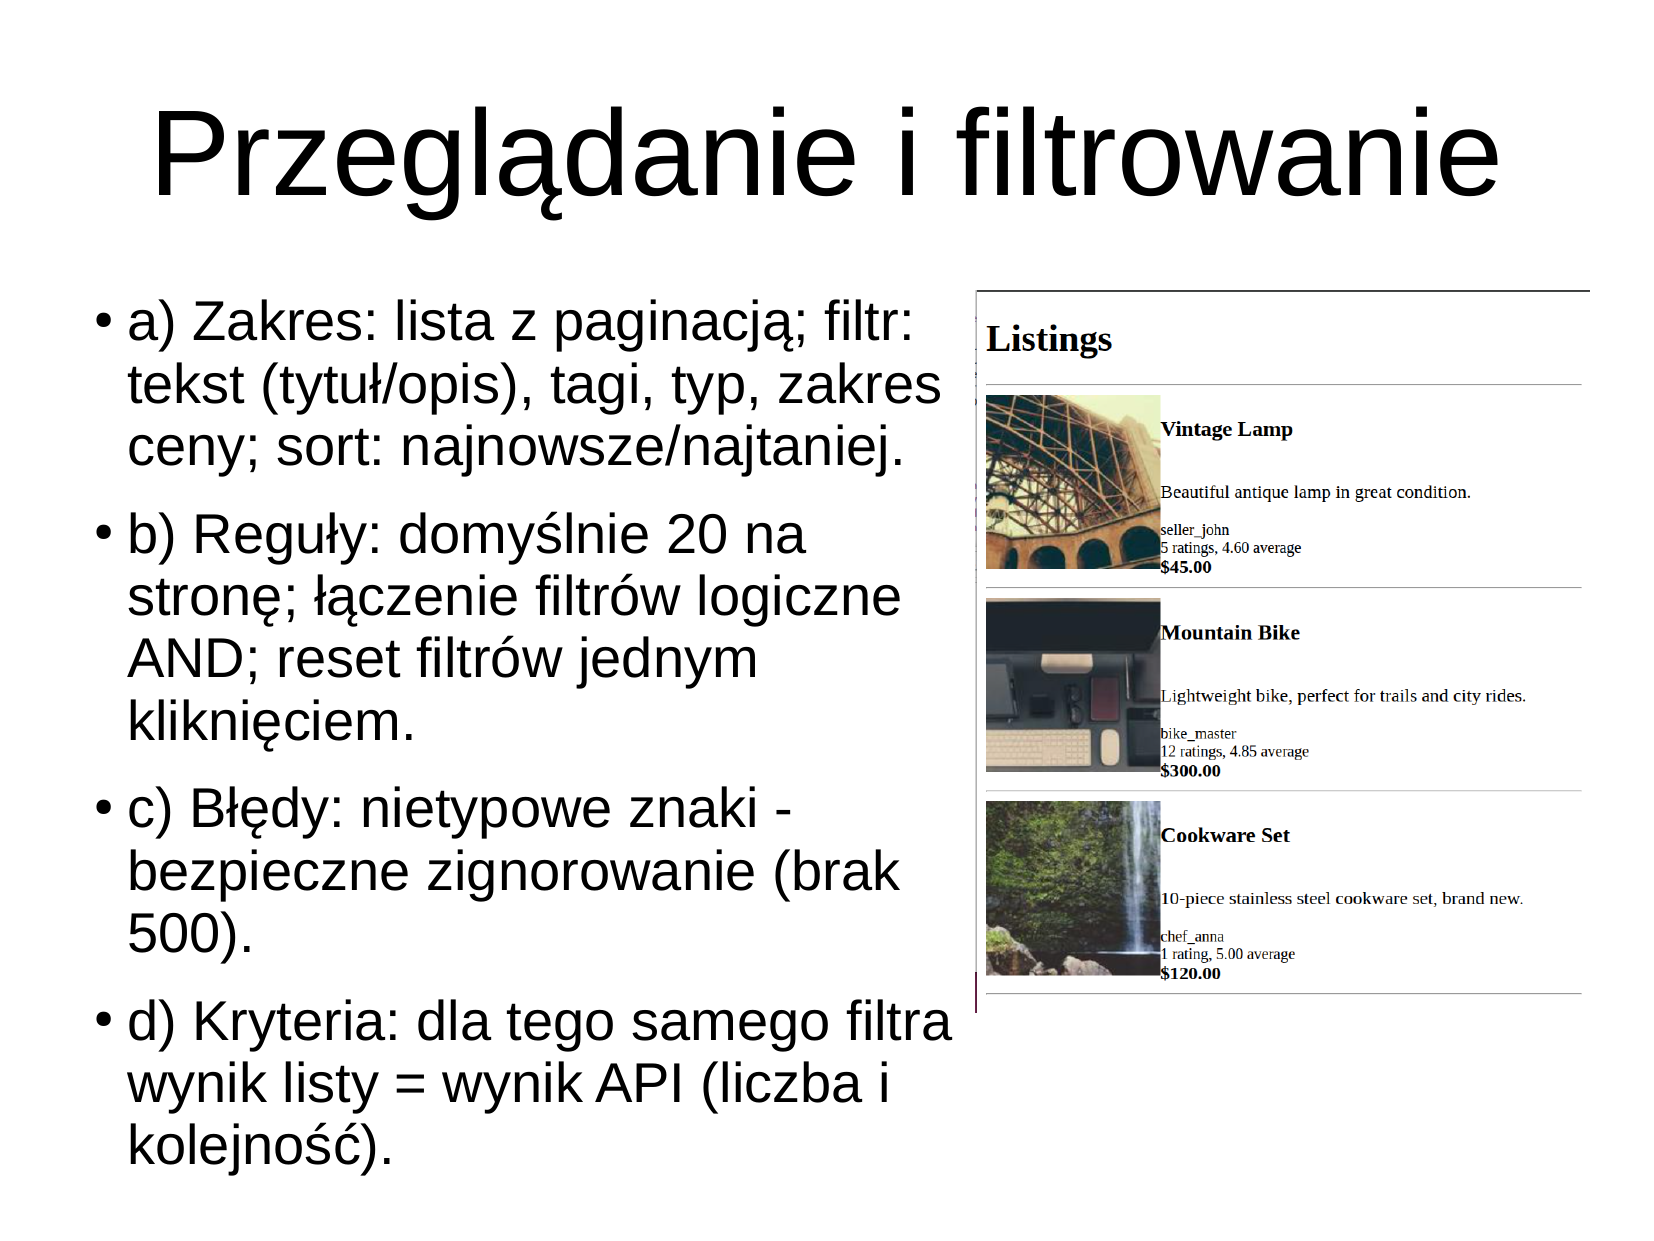

# Przeglądanie i filtrowanie
a) Zakres: lista z paginacją; filtr: tekst (tytuł/opis), tagi, typ, zakres ceny; sort: najnowsze/najtaniej.
b) Reguły: domyślnie 20 na stronę; łączenie filtrów logiczne AND; reset filtrów jednym kliknięciem.
c) Błędy: nietypowe znaki - bezpieczne zignorowanie (brak 500).
d) Kryteria: dla tego samego filtra wynik listy = wynik API (liczba i kolejność).